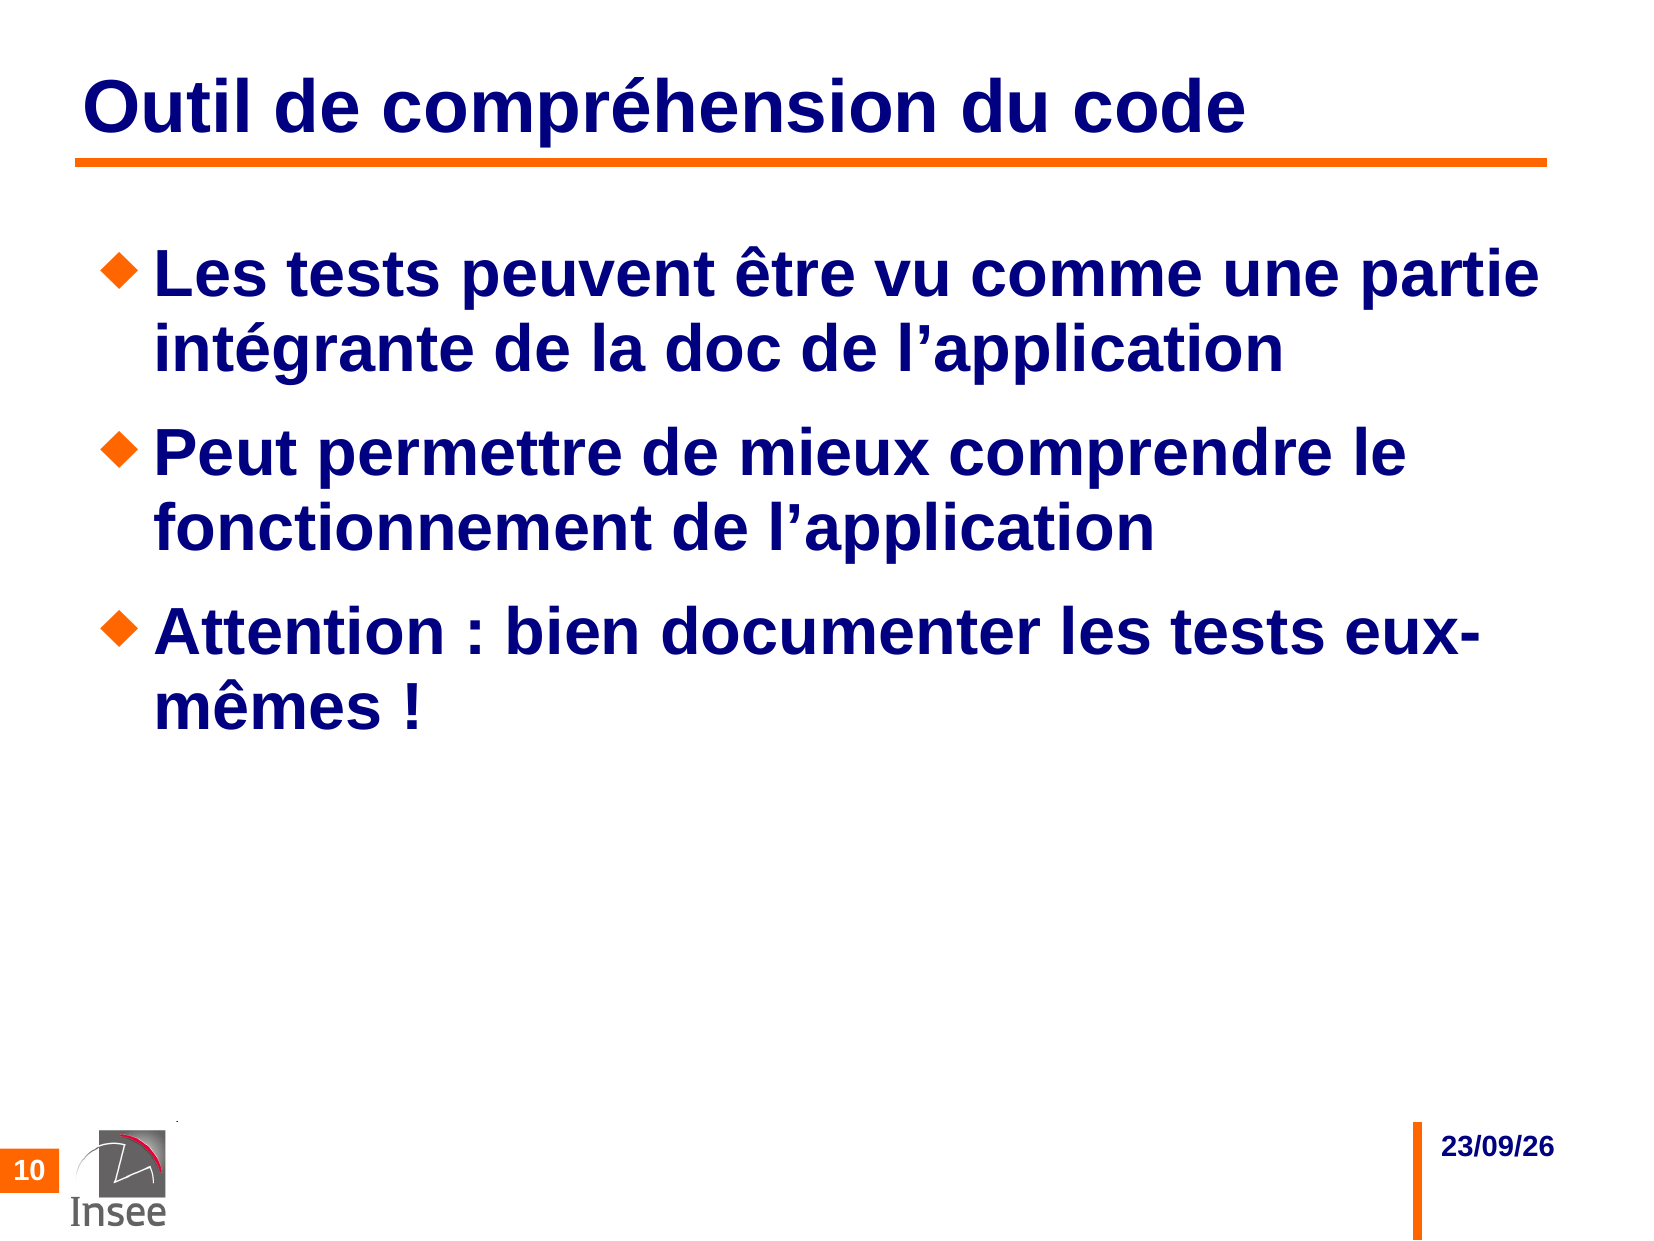

# Outil de compréhension du code
Les tests peuvent être vu comme une partie intégrante de la doc de l’application
Peut permettre de mieux comprendre le fonctionnement de l’application
Attention : bien documenter les tests eux-mêmes !
10